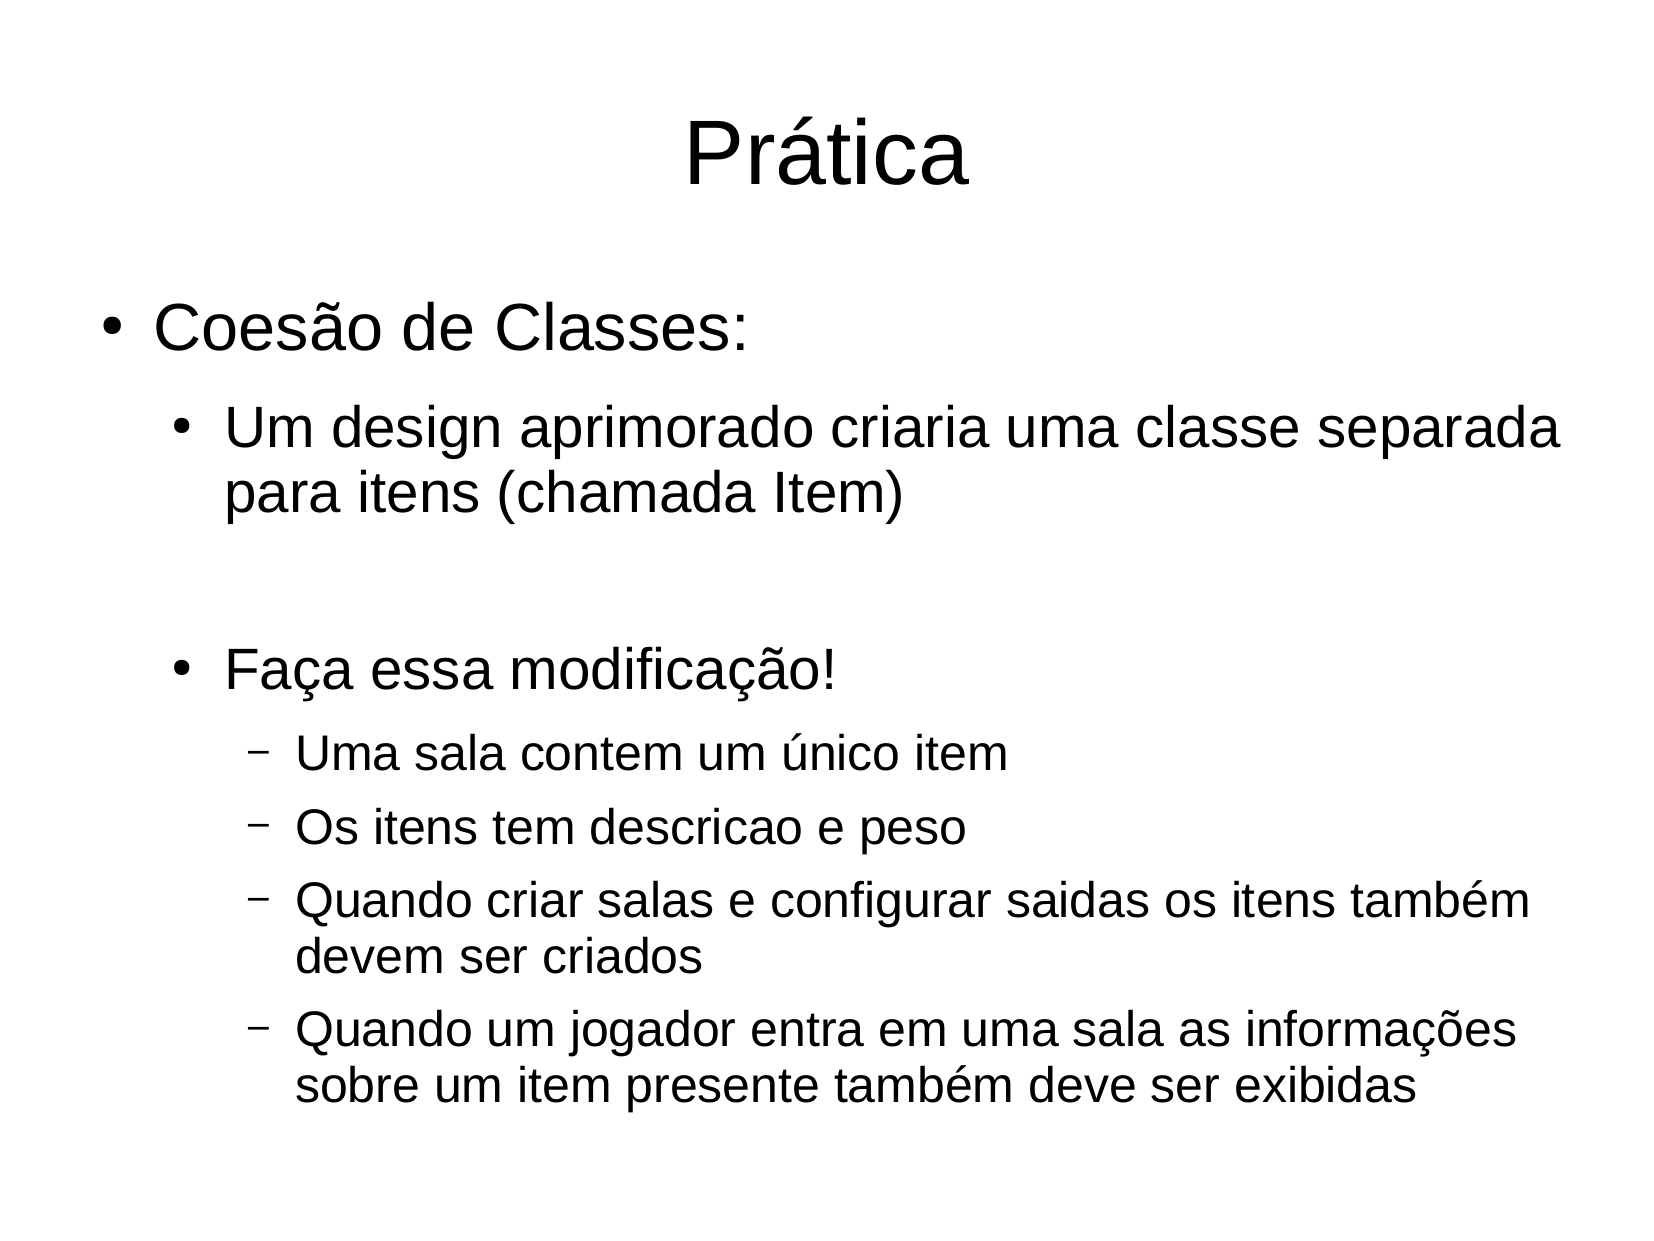

# Prática
Coesão de Classes:
Um design aprimorado criaria uma classe separada para itens (chamada Item)
Faça essa modificação!
Uma sala contem um único item
Os itens tem descricao e peso
Quando criar salas e configurar saidas os itens também devem ser criados
Quando um jogador entra em uma sala as informações sobre um item presente também deve ser exibidas